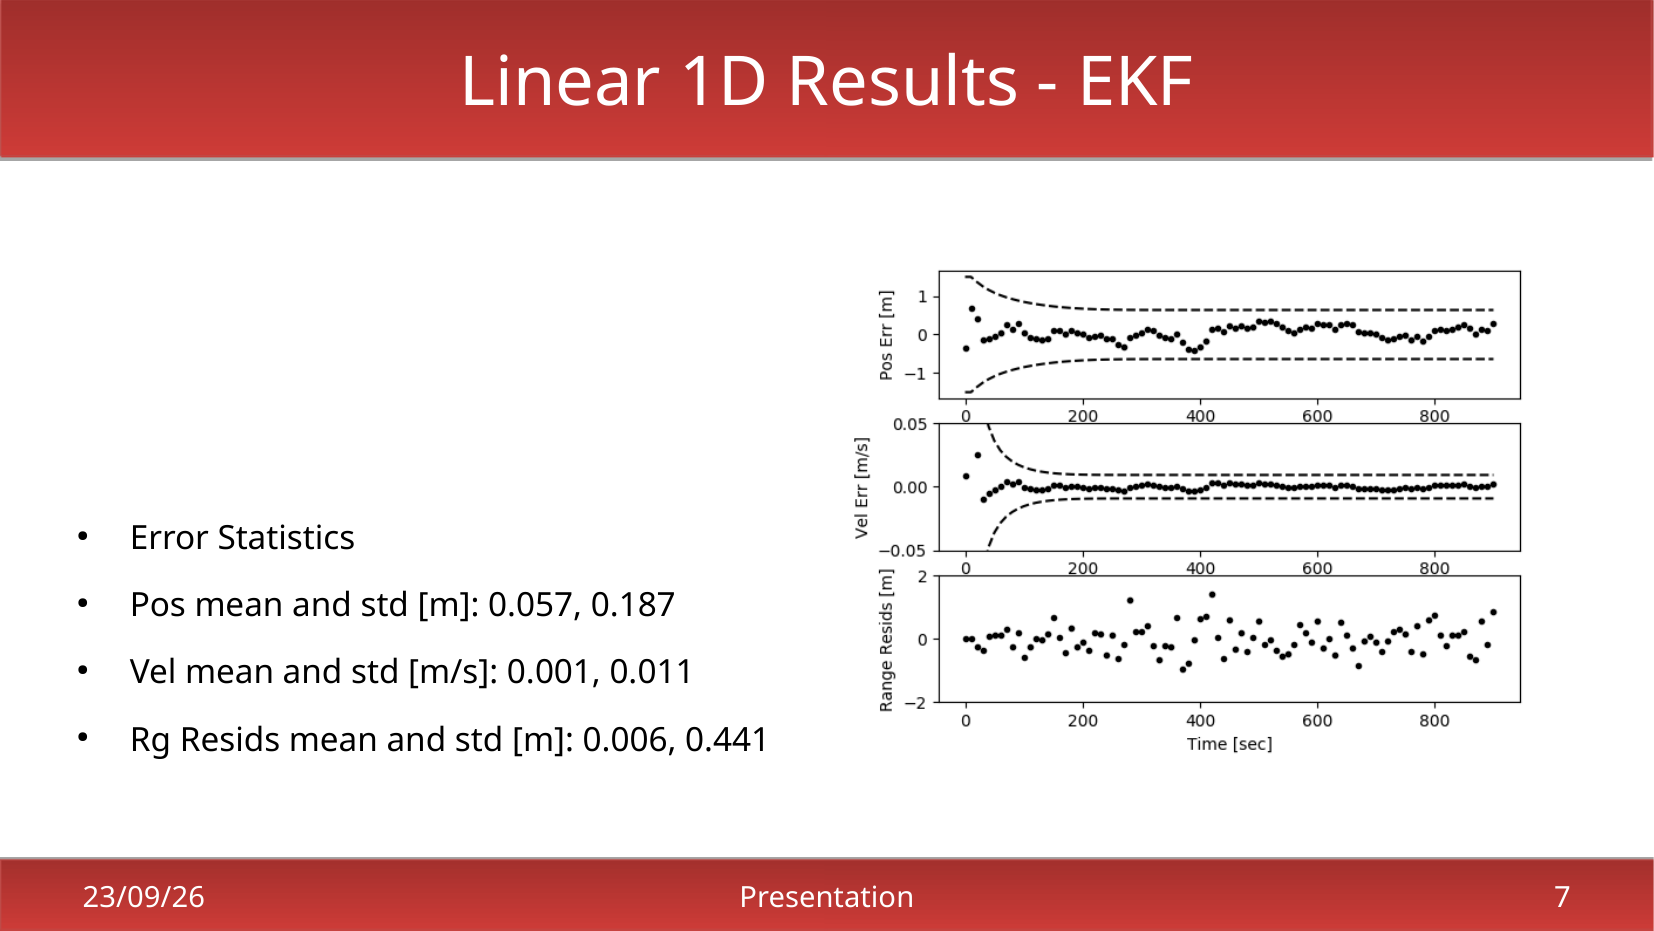

# Linear 1D Results - EKF
Error Statistics
Pos mean and std [m]: 0.057, 0.187
Vel mean and std [m/s]: 0.001, 0.011
Rg Resids mean and std [m]: 0.006, 0.441
Presentation
7